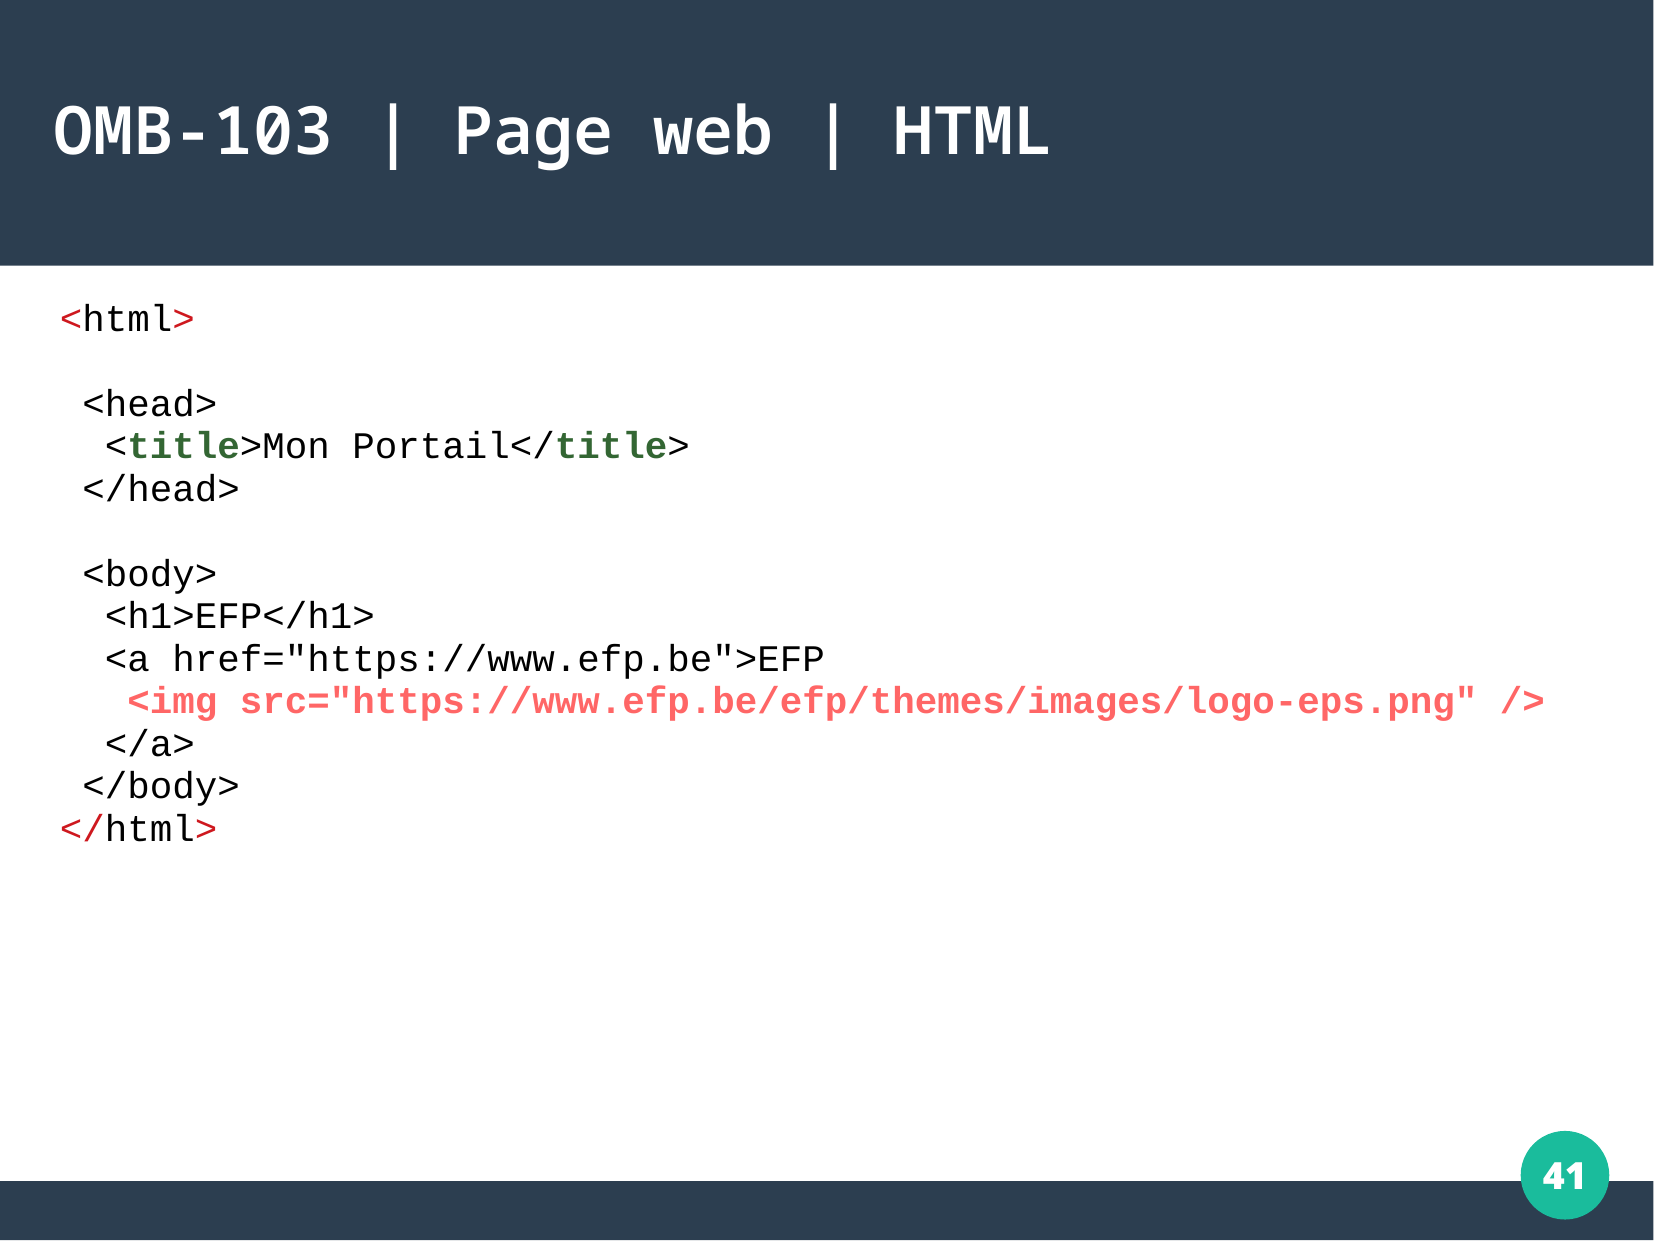

# OMB-103 | Page web | HTML
<html>
 <head>
 <title>Mon Portail</title>
 </head>
 <body>
 <h1>EFP</h1>
 <a href="https://www.efp.be">EFP
 <img src="https://www.efp.be/efp/themes/images/logo-eps.png" />
 </a>
 </body>
</html>
41